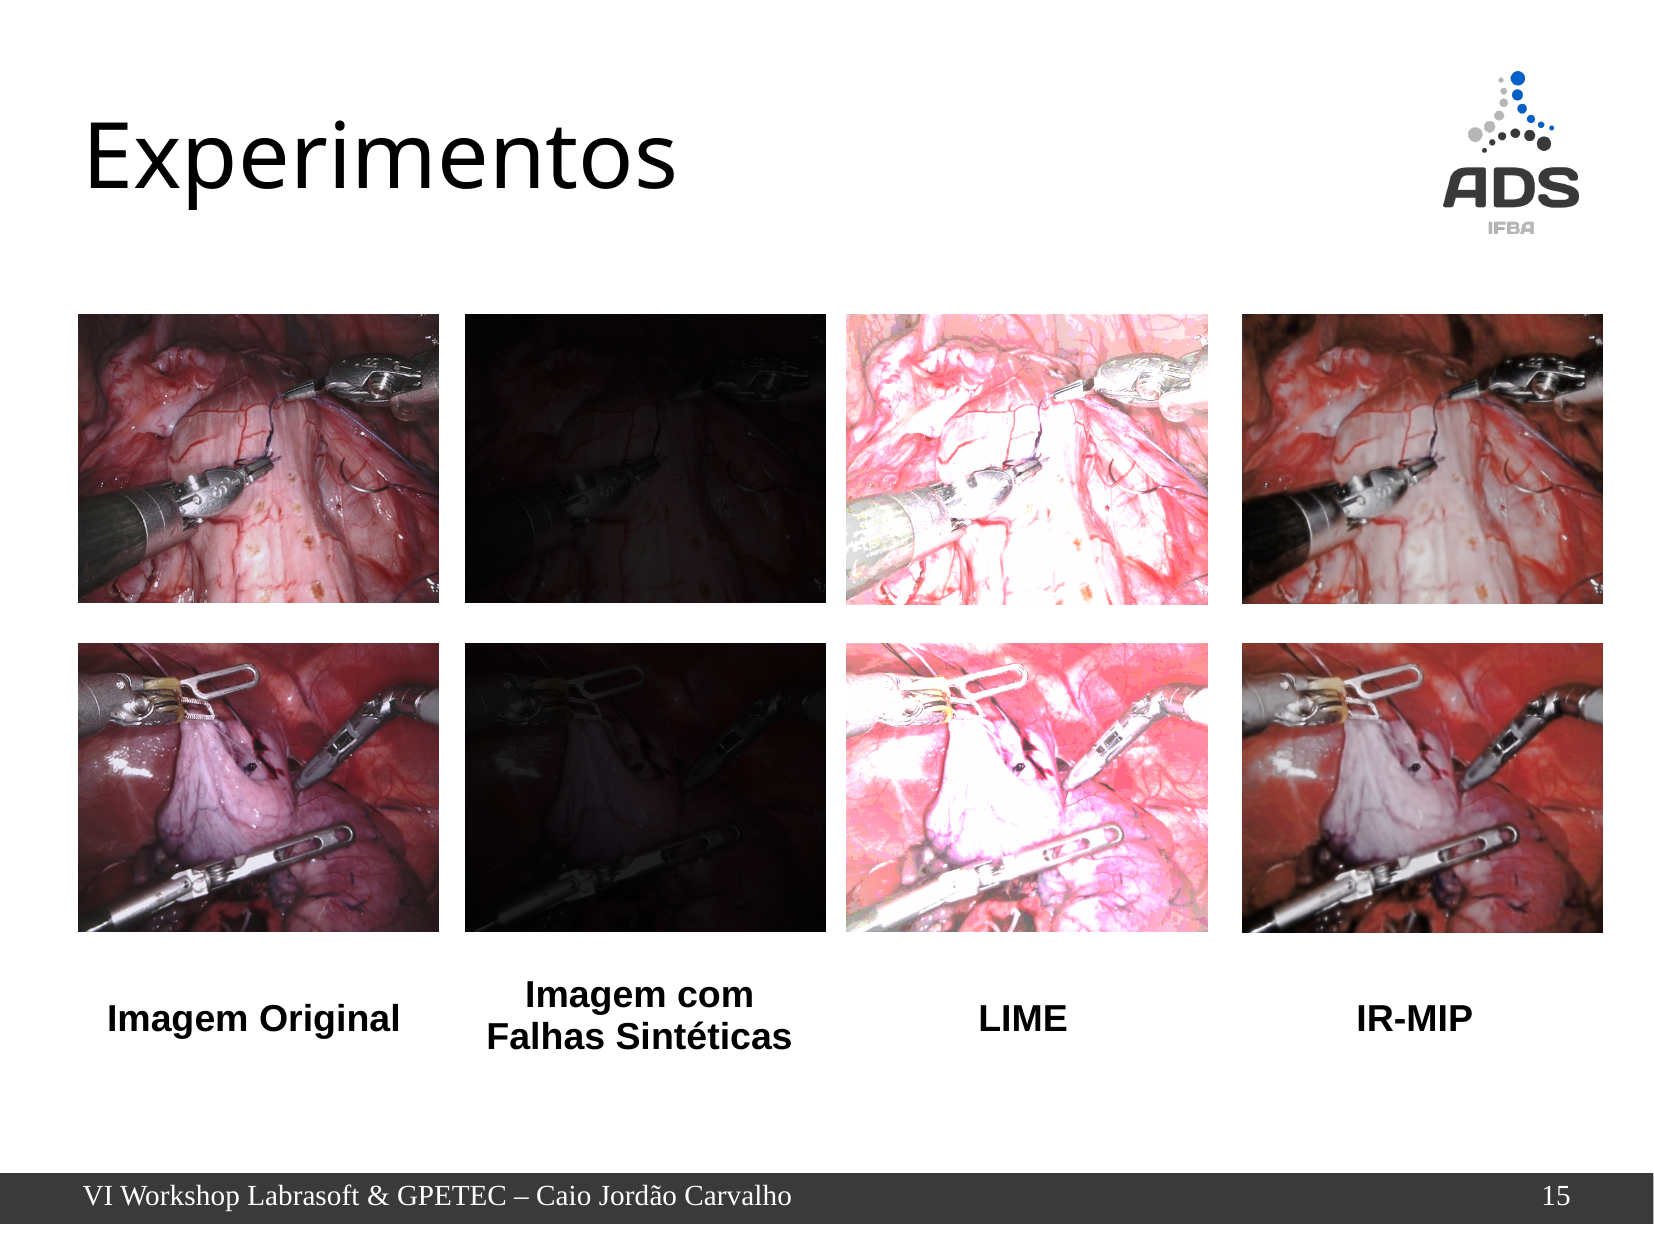

# Experimentos
Imagem com
Falhas Sintéticas
Imagem Original
LIME
IR-MIP
15